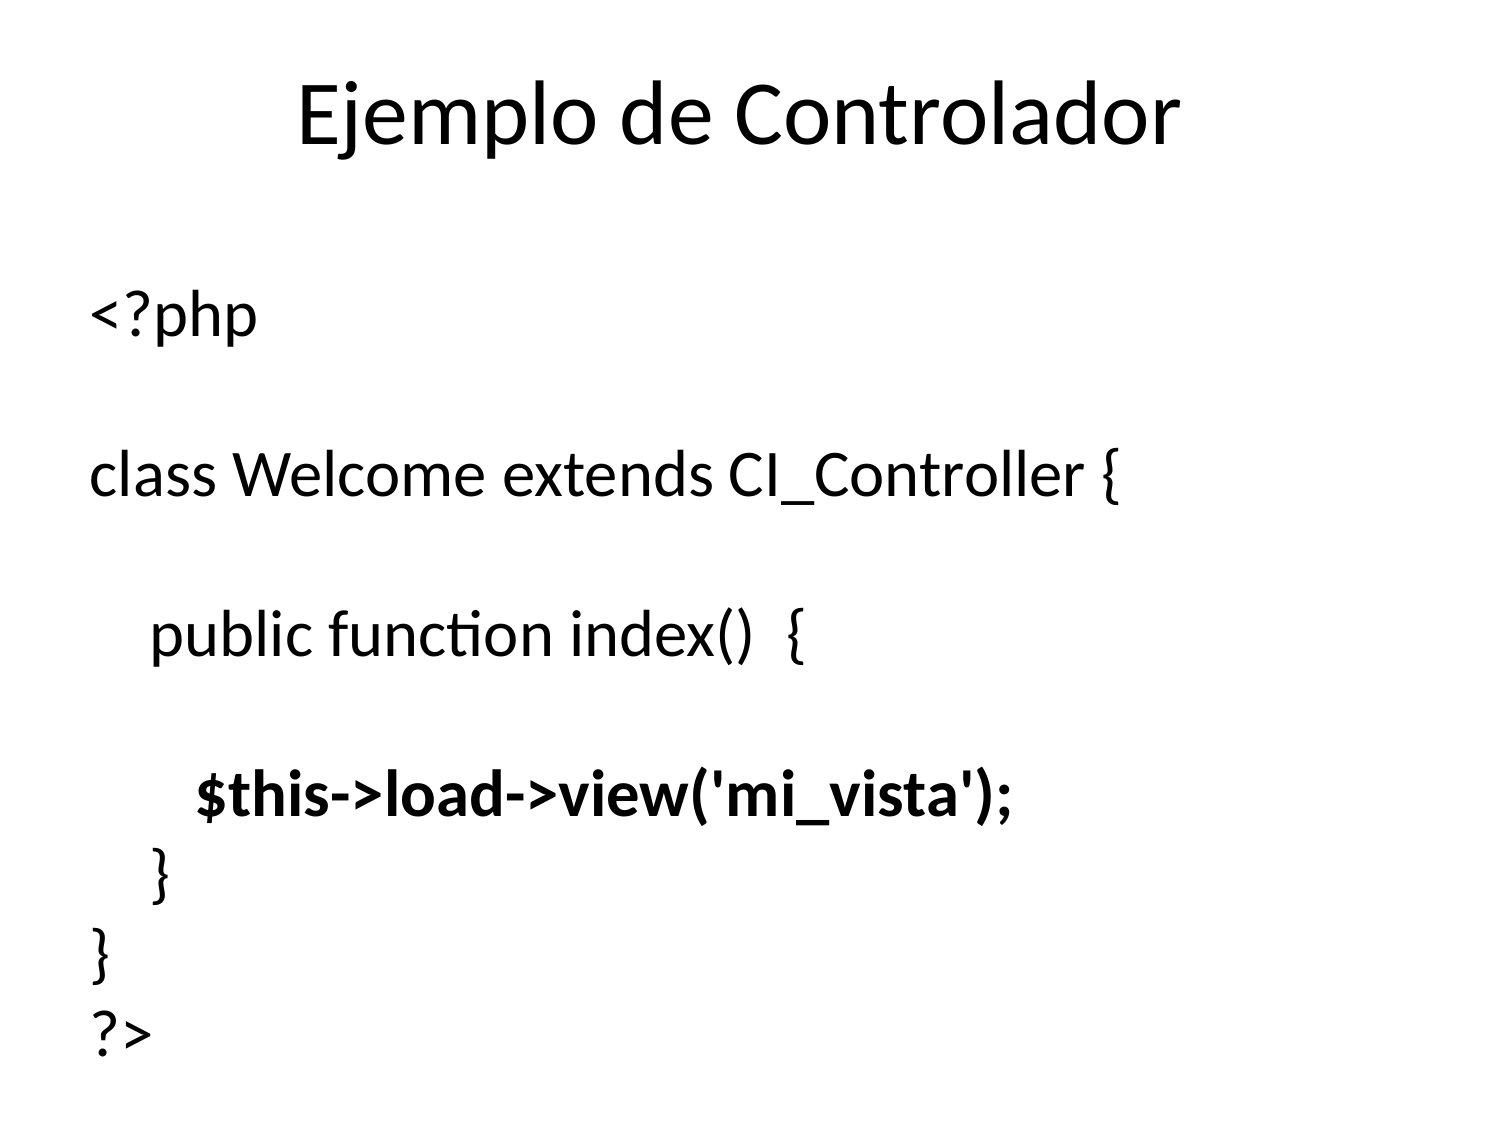

# Ejemplo de Controlador
<?php
class Welcome extends CI_Controller {
 public function index() {
 $this->load->view('mi_vista');
 }
}
?>